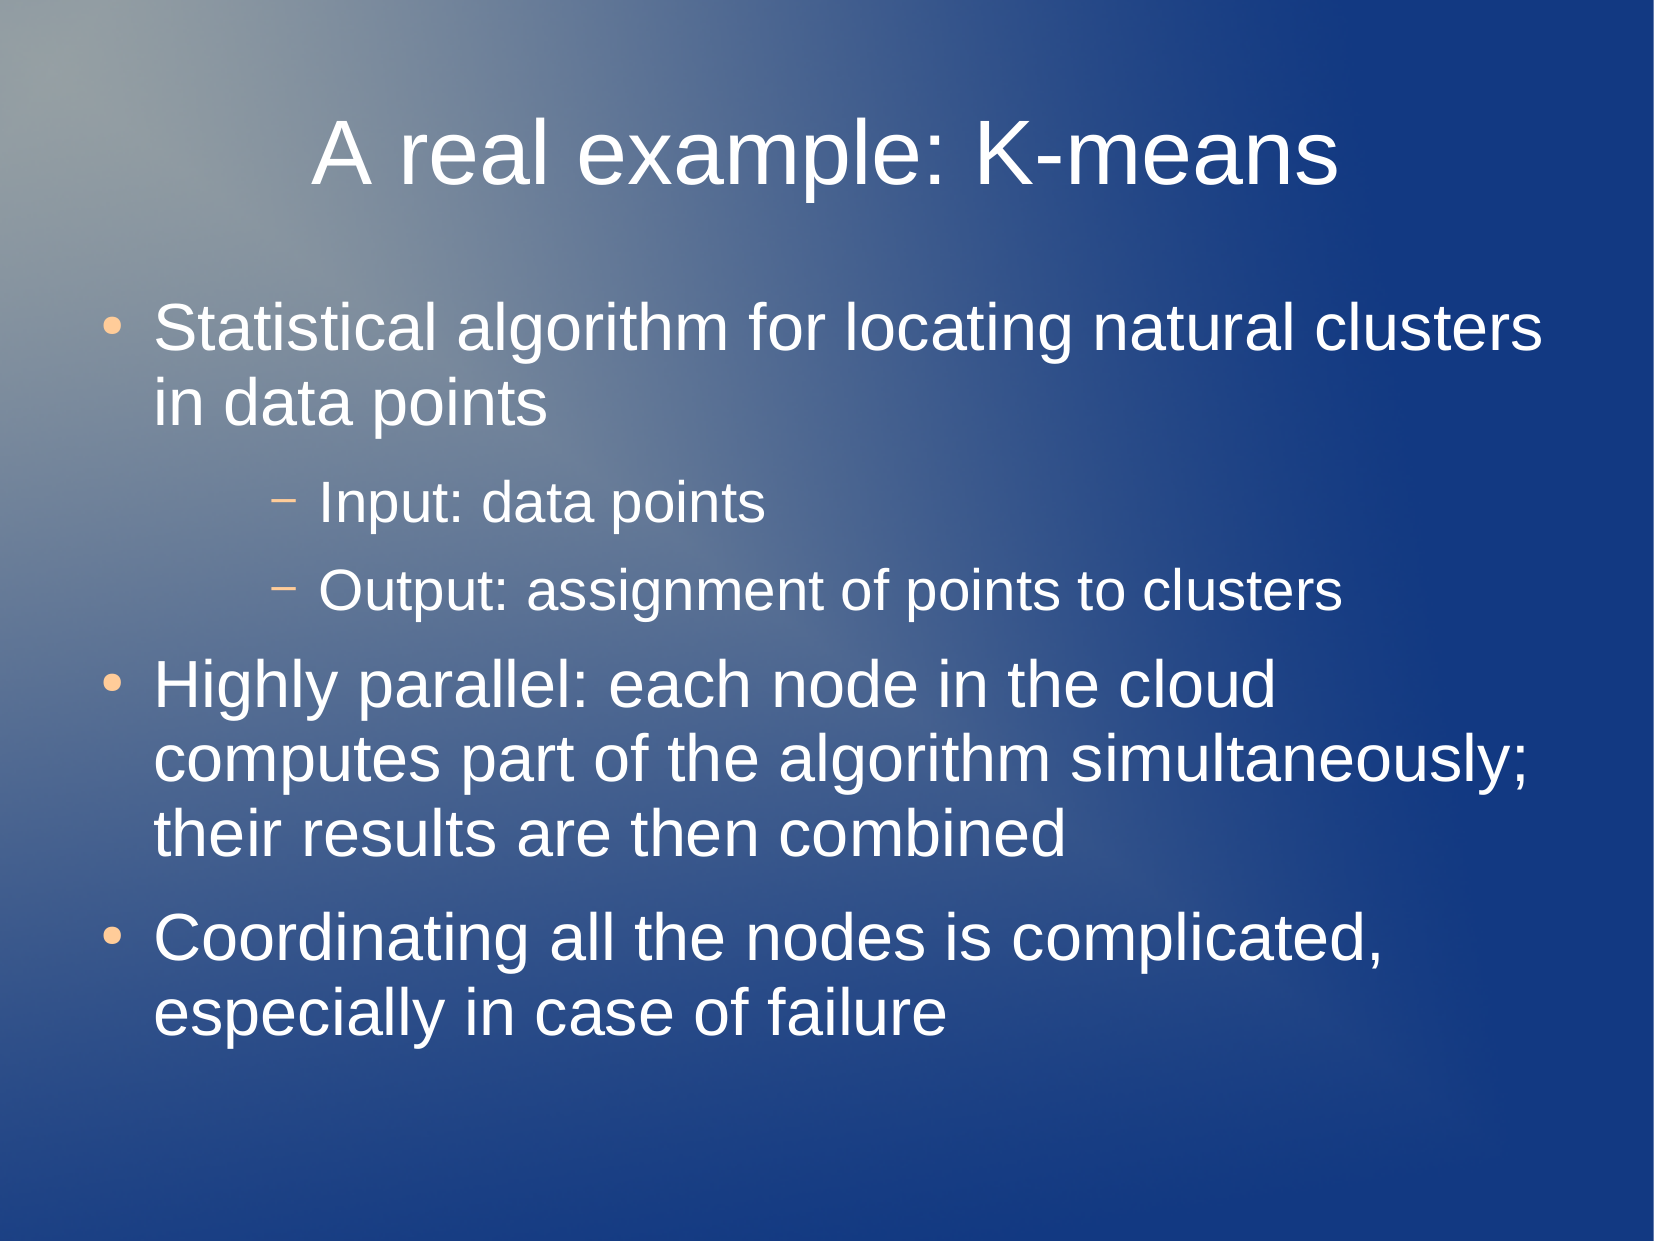

# A real example: K-means
Statistical algorithm for locating natural clusters in data points
Input: data points
Output: assignment of points to clusters
Highly parallel: each node in the cloud computes part of the algorithm simultaneously; their results are then combined
Coordinating all the nodes is complicated, especially in case of failure